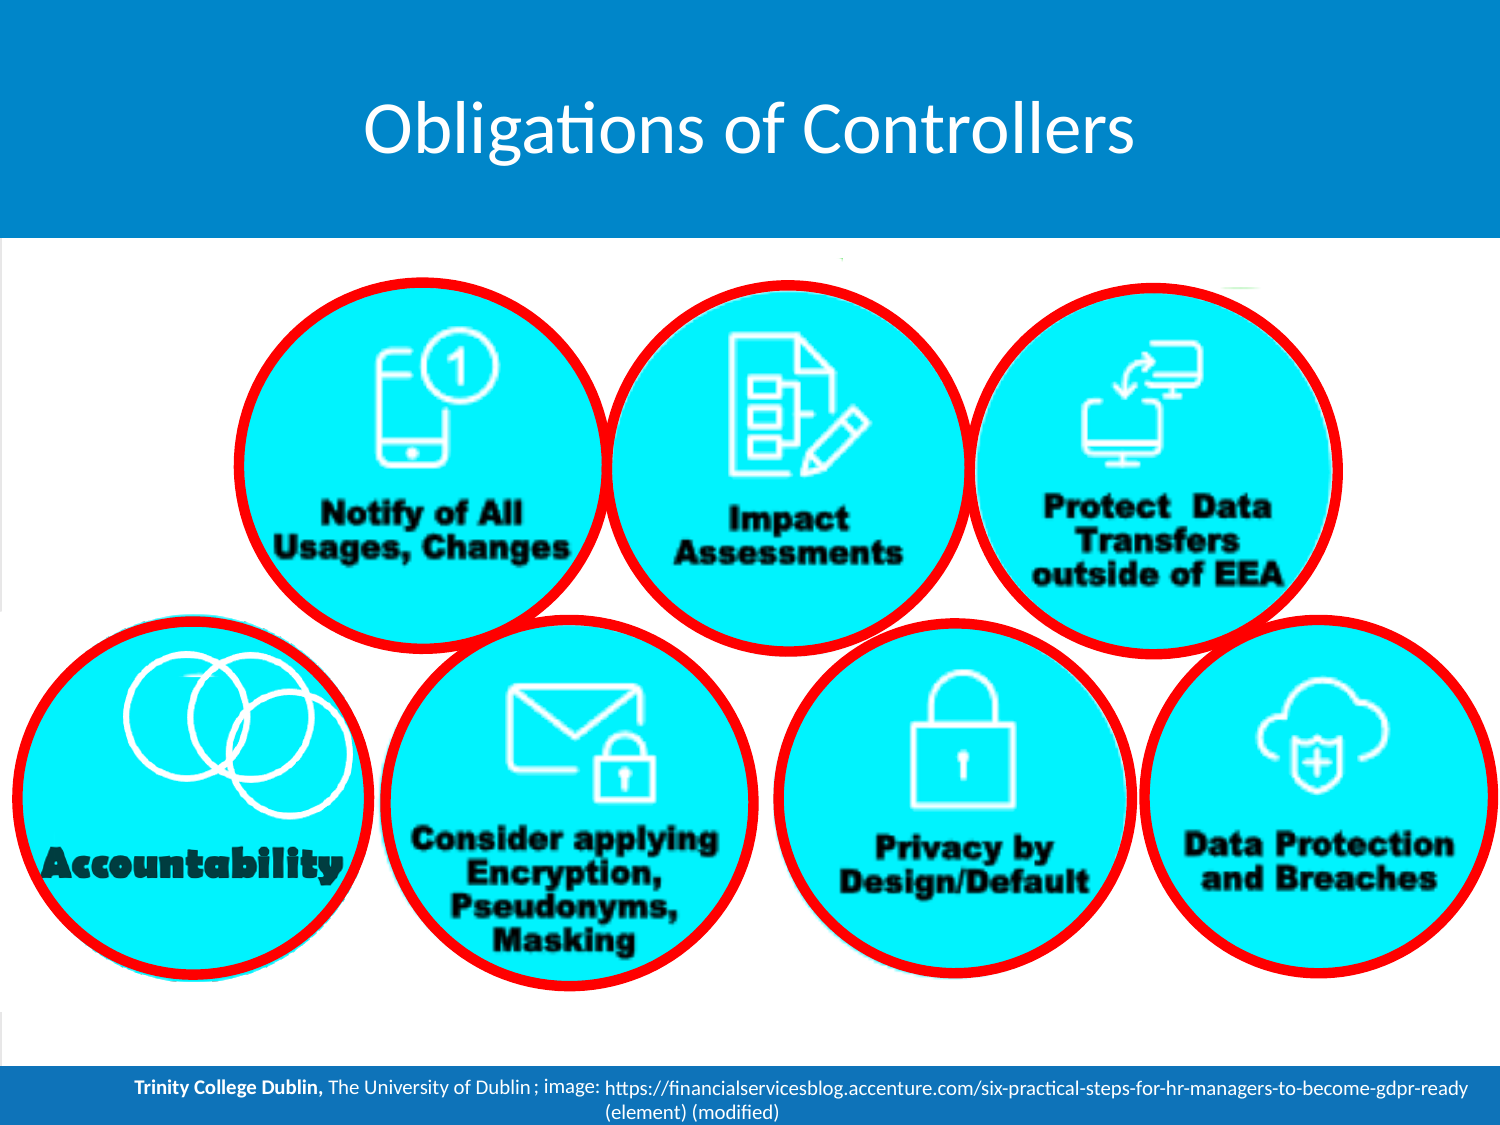

Obligations of Controllers
; image:
https://financialservicesblog.accenture.com/six-practical-steps-for-hr-managers-to-become-gdpr-ready (element) (modified)